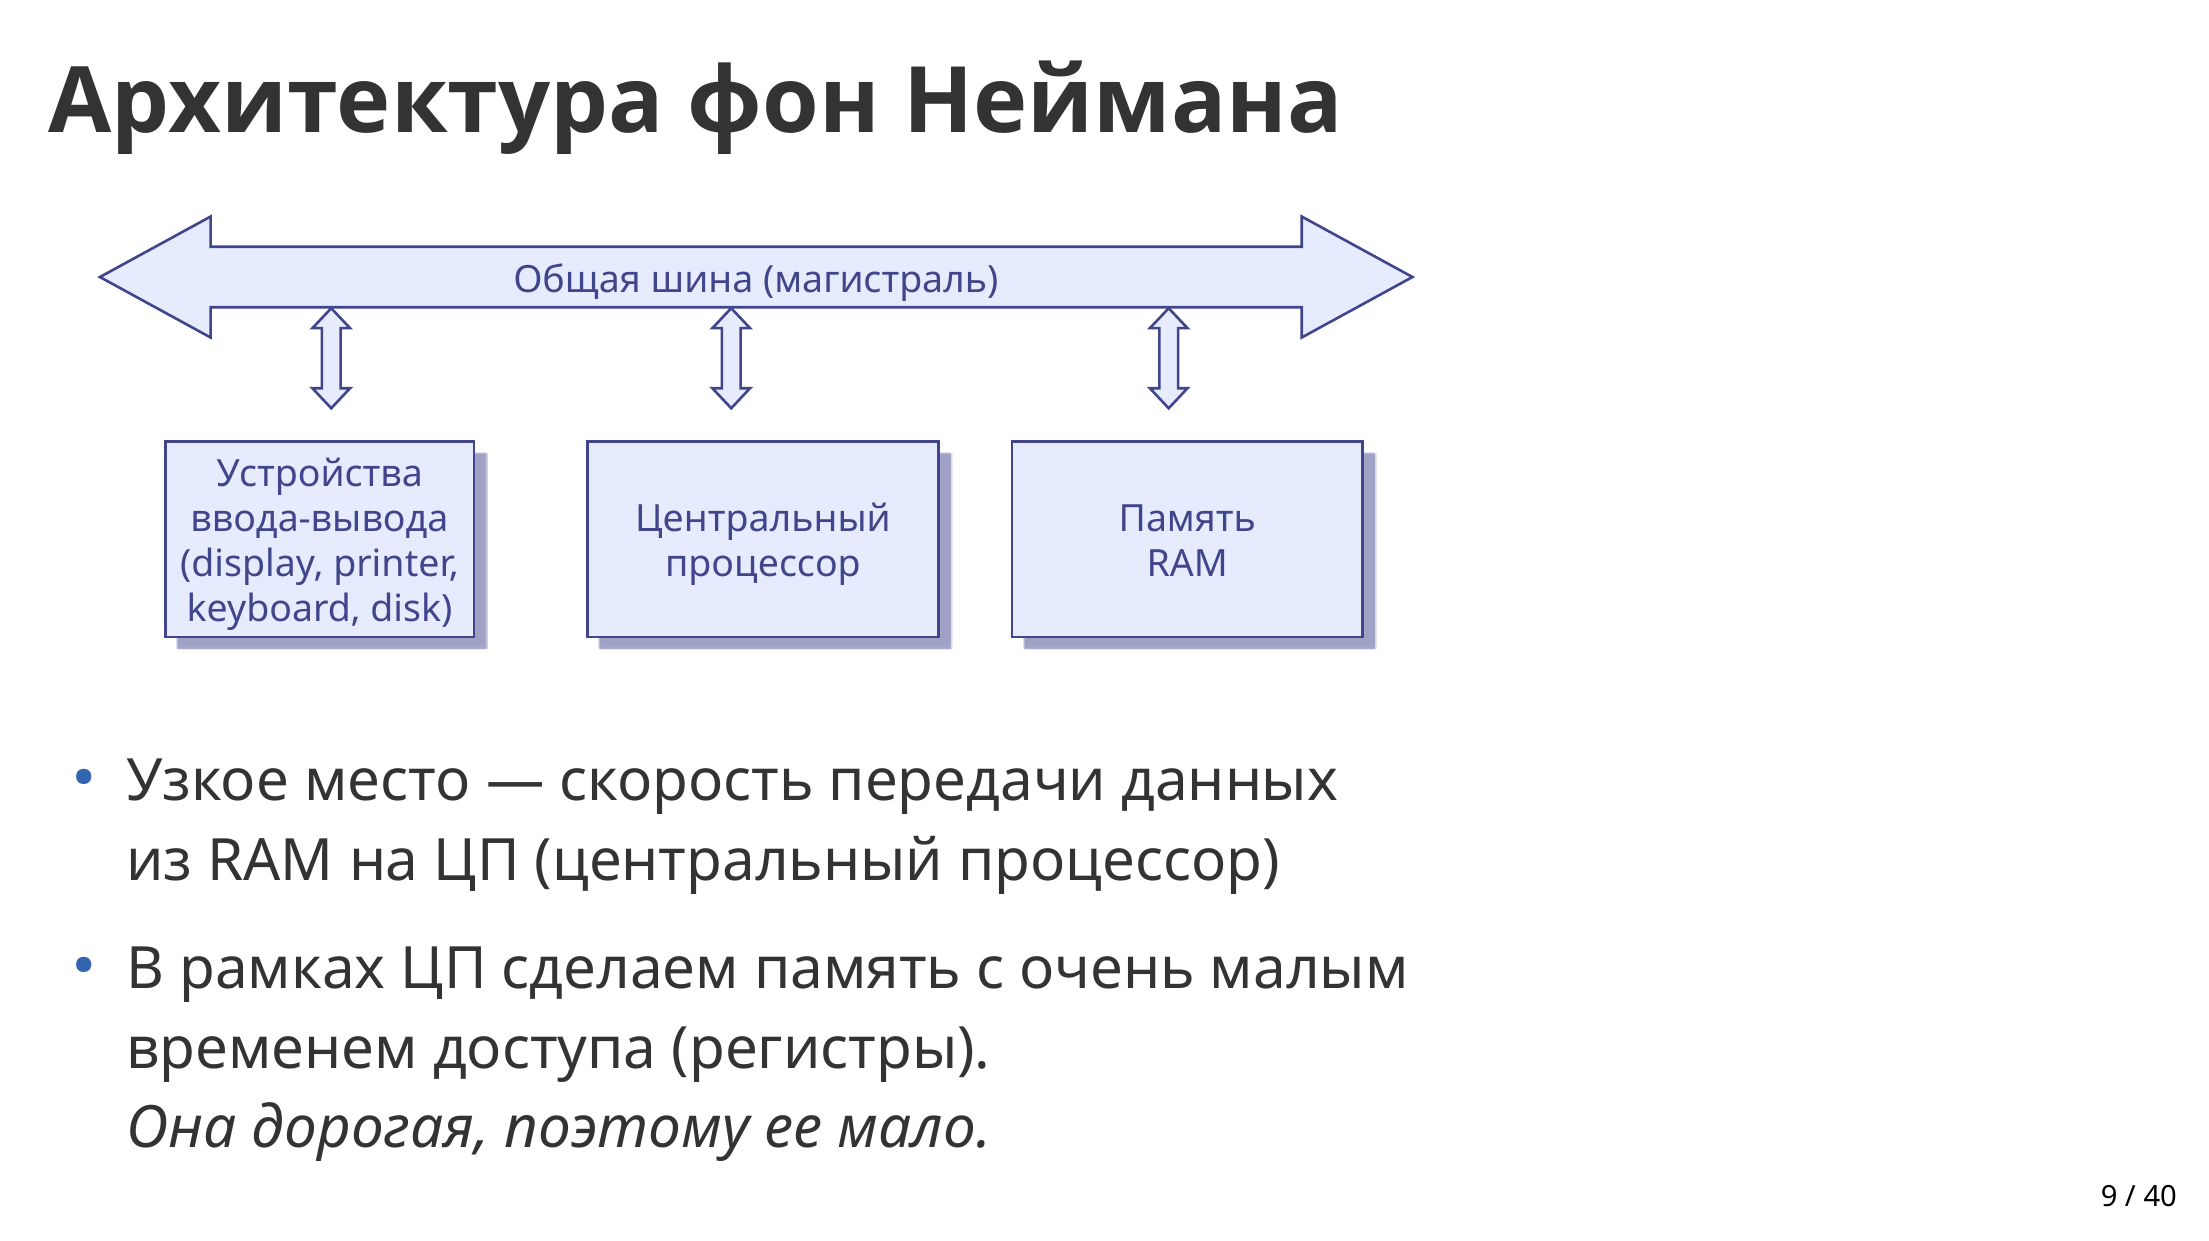

# Архитектура фон Неймана
Общая шина (магистраль)
Устройства
ввода-вывода
(display, printer,
keyboard, disk)
Центральный
процессор
Память
RAM
Узкое место — скорость передачи данных
из RAM на ЦП (центральный процессор)
В рамках ЦП сделаем память с очень малым временем доступа (регистры).
Она дорогая, поэтому ее мало.
9